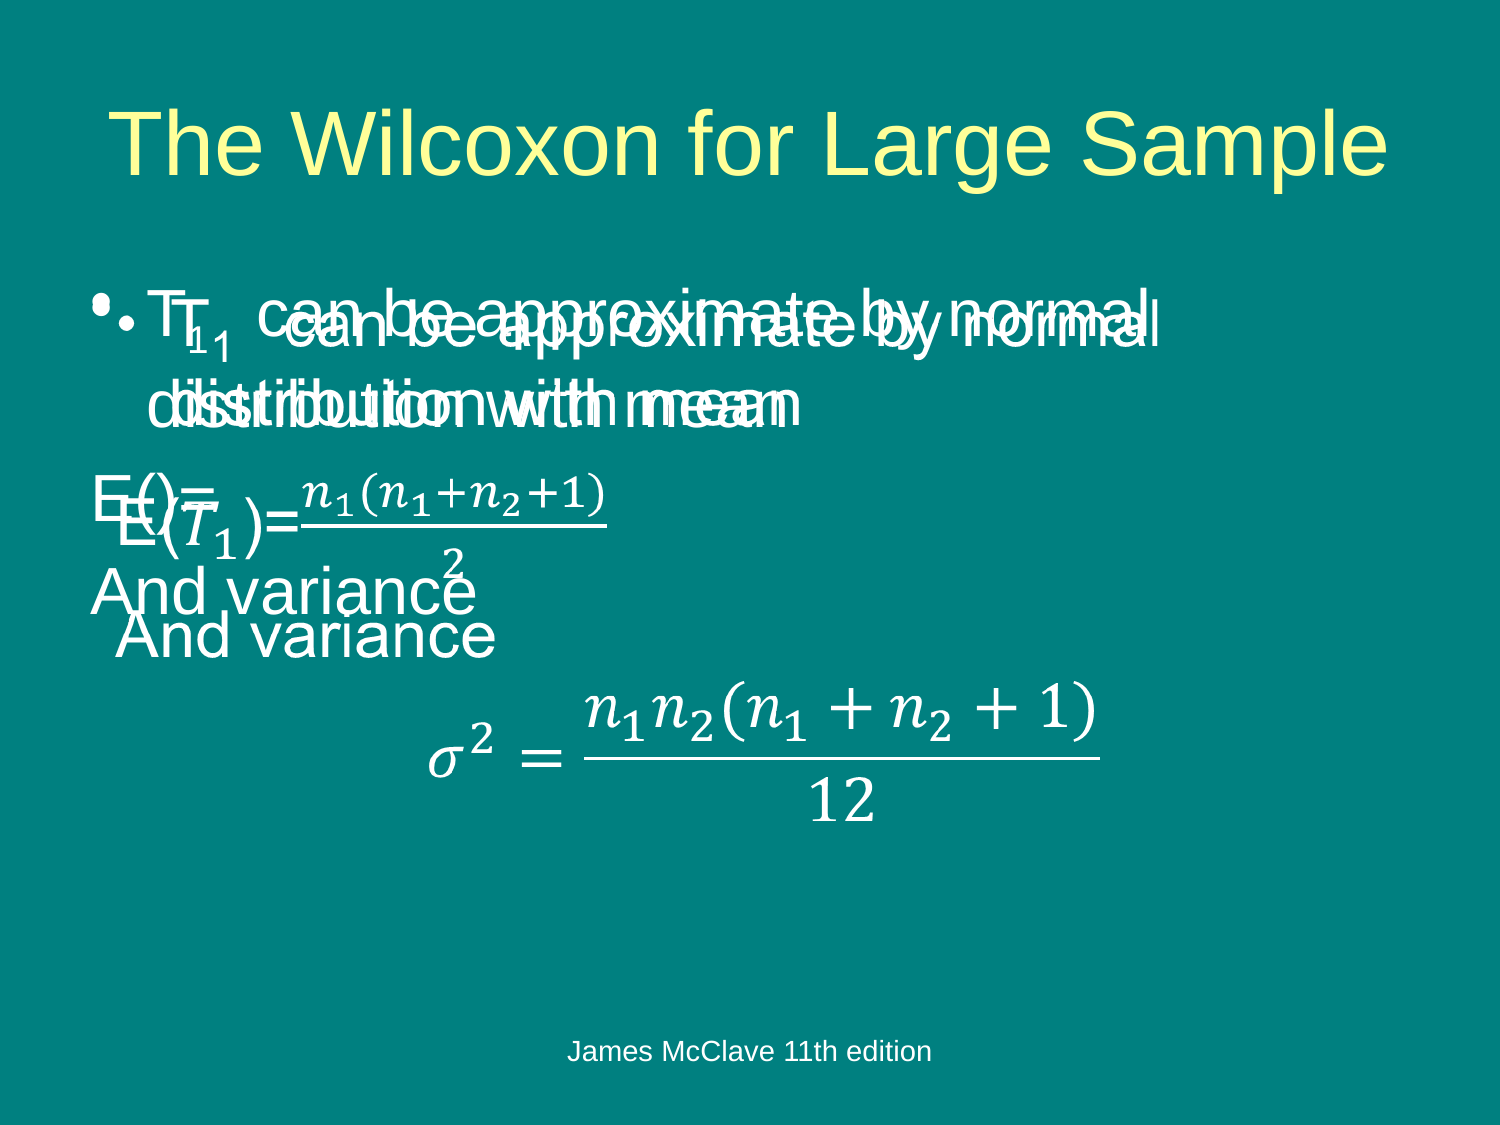

# The Wilcoxon for Large Sample
T1 can be approximate by normal distribution with mean
E()=
And variance
James McClave 11th edition